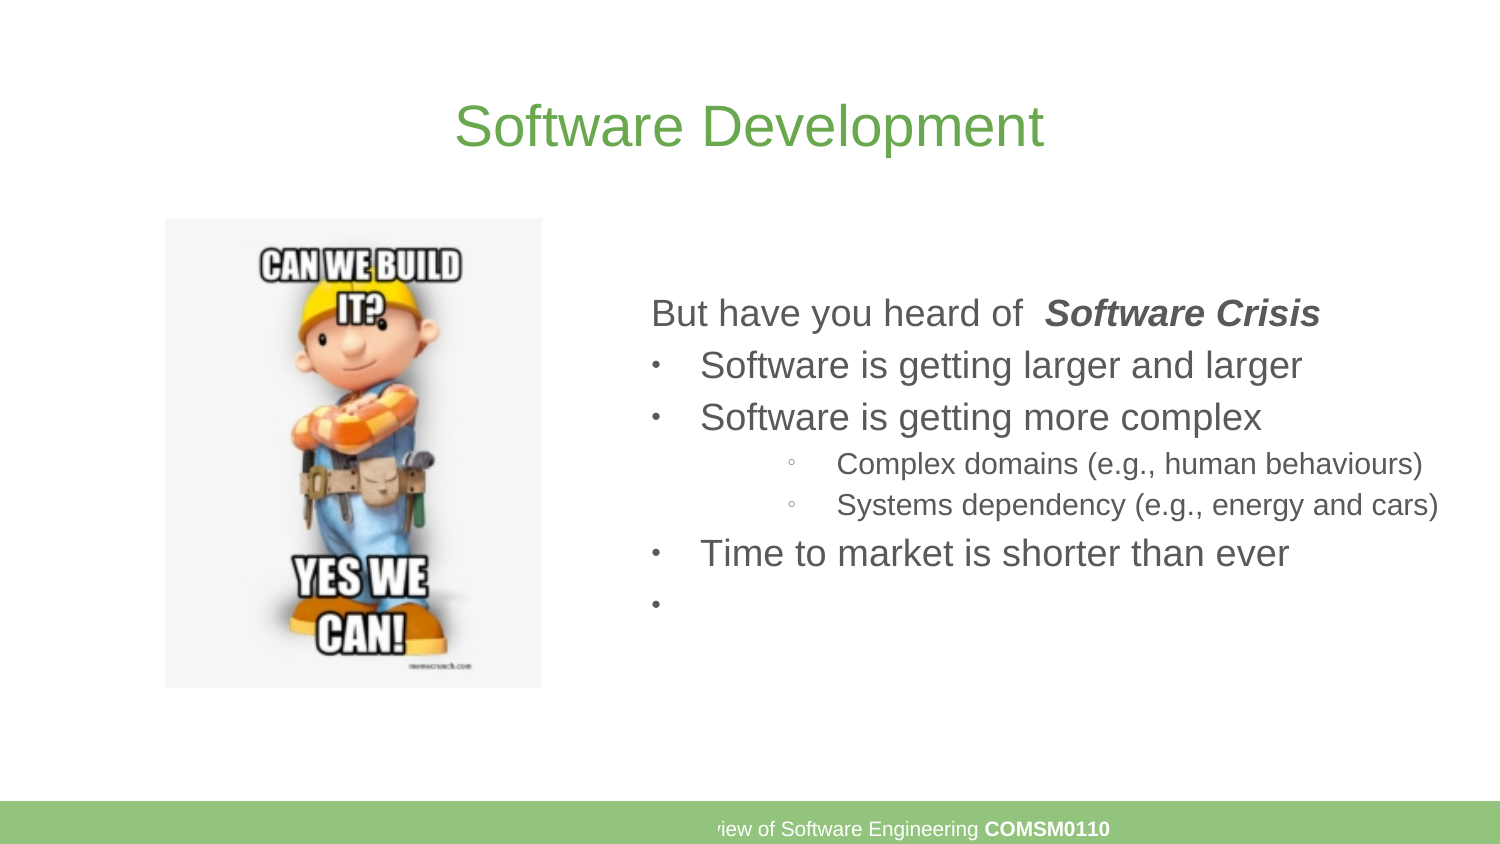

# Software Development
But have you heard of Software Crisis
Software is getting larger and larger
Software is getting more complex
Complex domains (e.g., human behaviours)
Systems dependency (e.g., energy and cars)
Time to market is shorter than ever